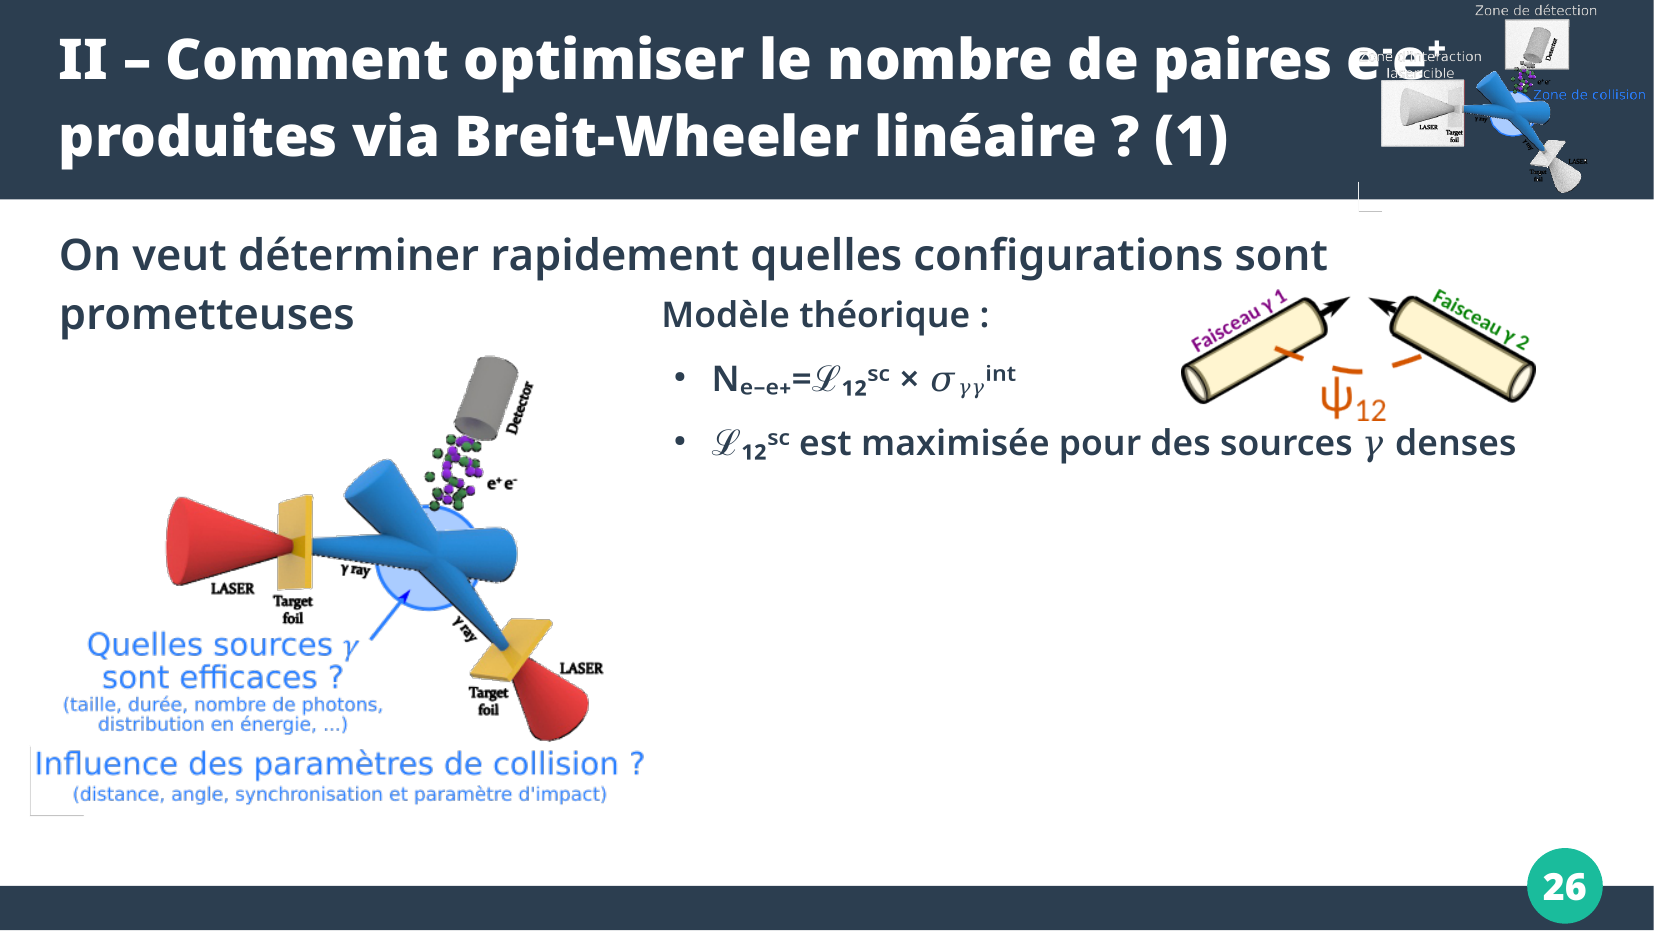

# II – Comment optimiser le nombre de paires e-e+ produites via Breit-Wheeler linéaire ? (1)
On veut déterminer rapidement quelles configurations sont prometteuses
Modèle théorique :
Nₑ₋ₑ₊=ℒ₁₂ˢᶜ × 𝜎𝛾𝛾ⁱⁿᵗ
ℒ₁₂ˢᶜ est maximisée pour des sources 𝛾 denses